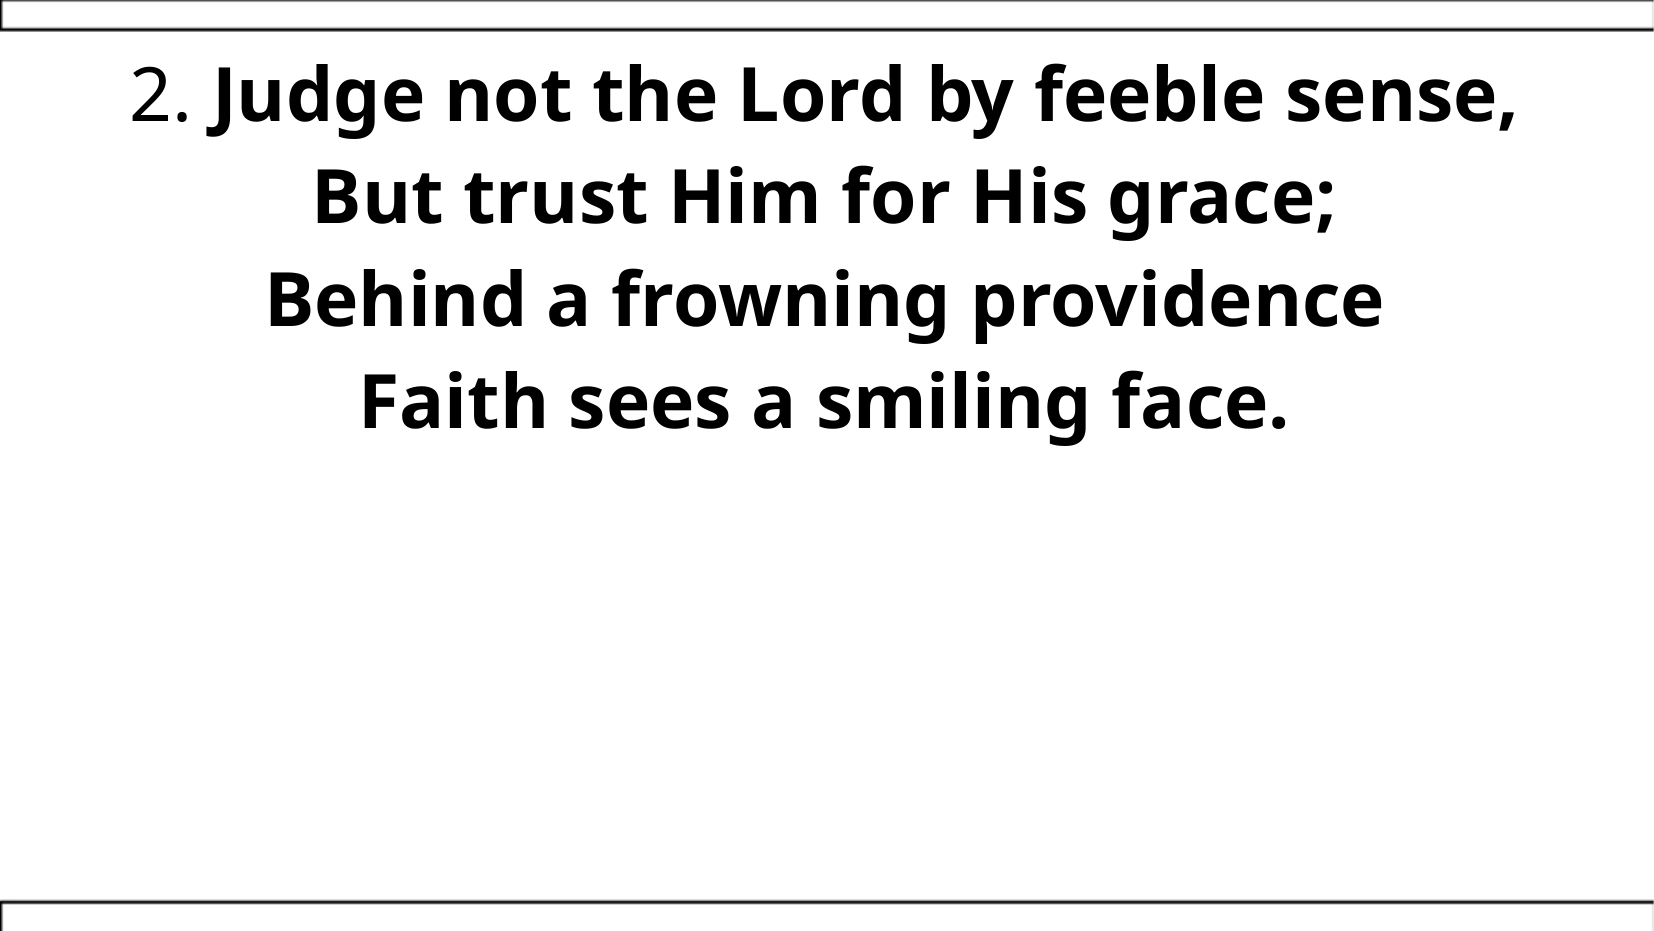

2. Judge not the Lord by feeble sense,
But trust Him for His grace;
Behind a frowning providence
Faith sees a smiling face.